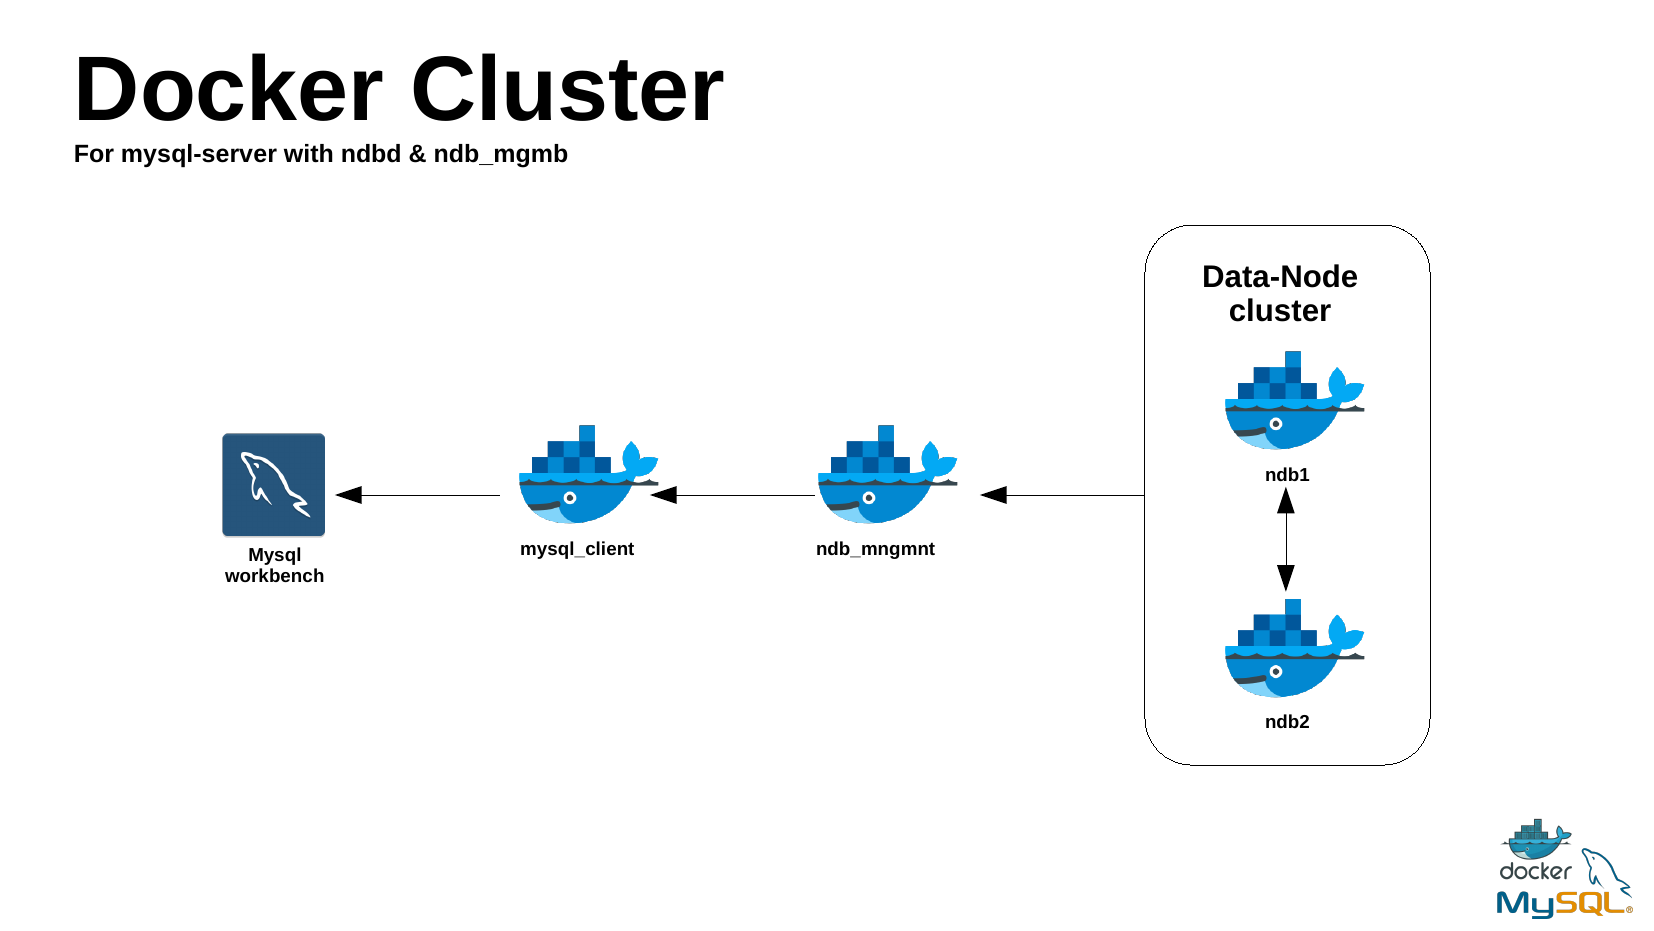

Docker Cluster
For mysql-server with ndbd & ndb_mgmb
Data-Node
cluster
ndb1
mysql_client
ndb_mngmnt
Mysql workbench
ndb2